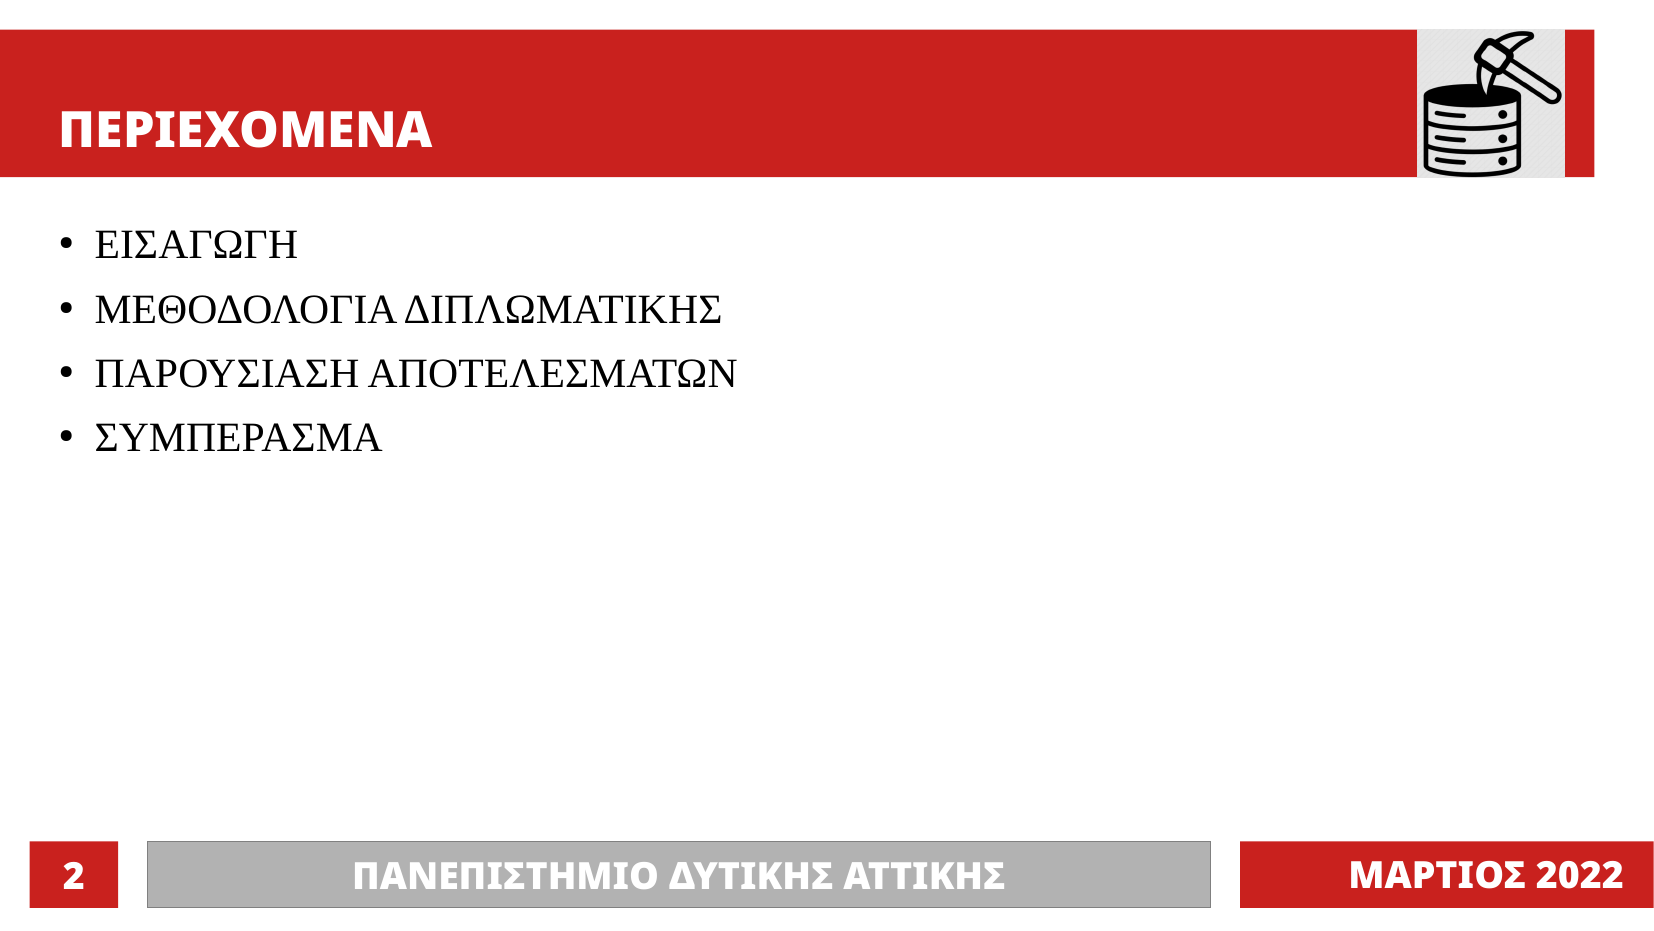

# ΠΕΡΙΕΧΟΜΕΝΑ
ΕΙΣΑΓΩΓΗ
ΜΕΘΟΔΟΛΟΓΙΑ ΔΙΠΛΩΜΑΤΙΚΗΣ
ΠΑΡΟΥΣΙΑΣΗ ΑΠΟΤΕΛΕΣΜΑΤΩΝ
ΣΥΜΠΕΡΑΣΜΑ
2
ΠΑΝΕΠΙΣΤΗΜΙΟ ΔΥΤΙΚΗΣ ΑΤΤΙΚΗΣ
ΜΑΡΤΙΟΣ 2022